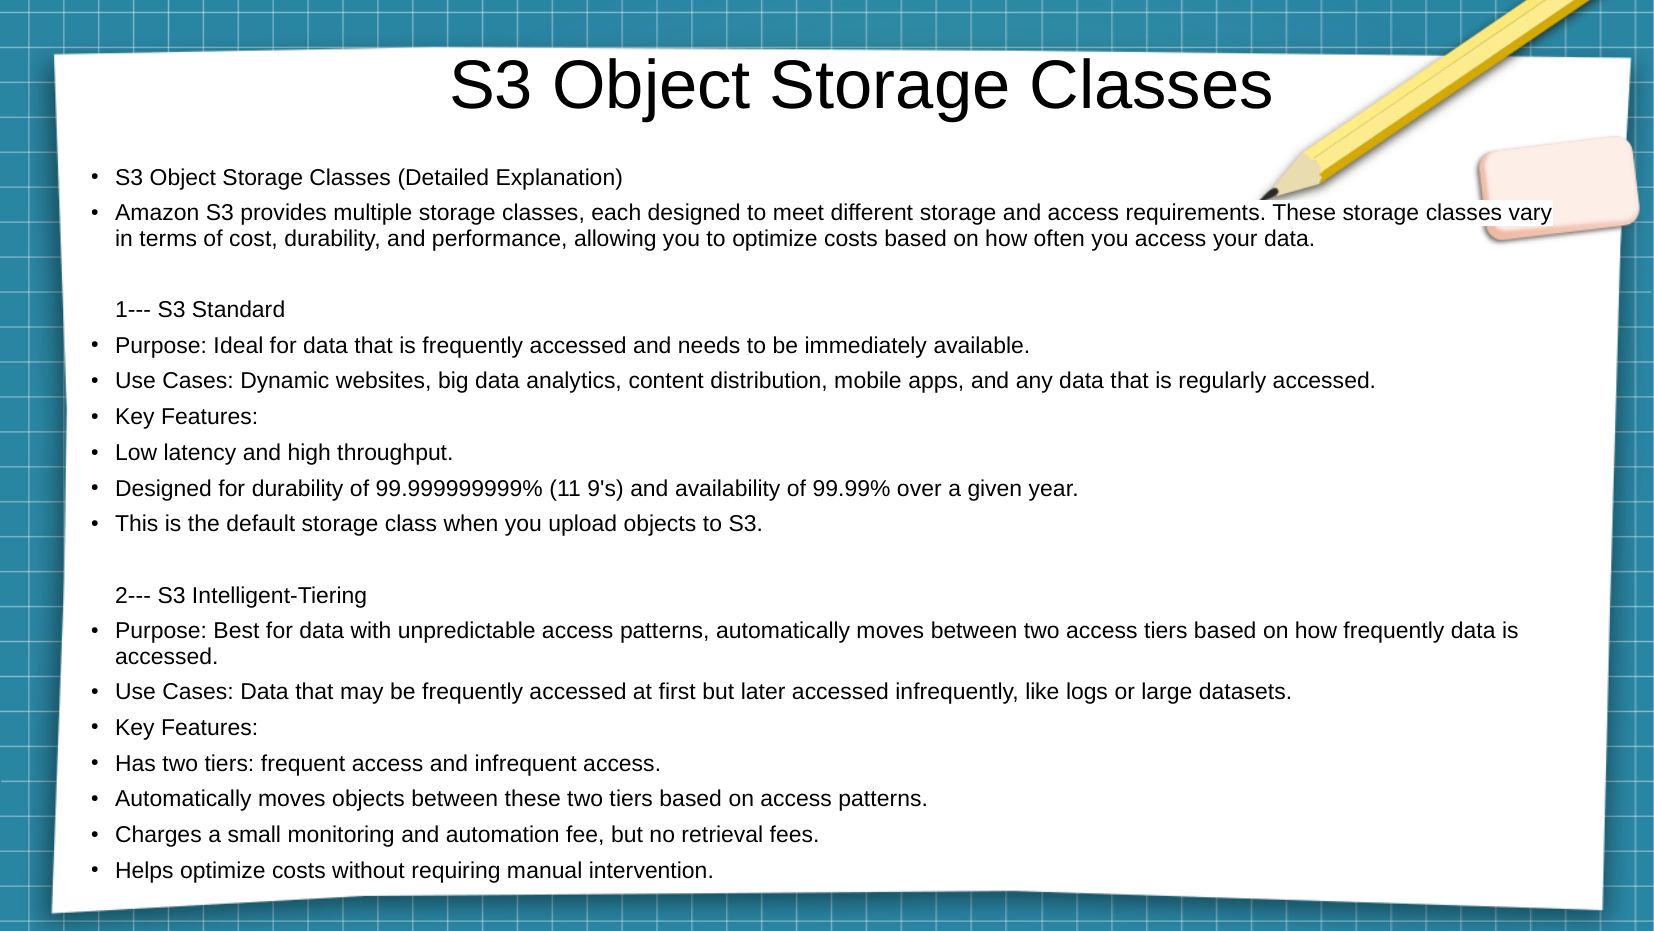

# S3 Object Storage Classes
S3 Object Storage Classes (Detailed Explanation)
Amazon S3 provides multiple storage classes, each designed to meet different storage and access requirements. These storage classes vary in terms of cost, durability, and performance, allowing you to optimize costs based on how often you access your data.
1--- S3 Standard
Purpose: Ideal for data that is frequently accessed and needs to be immediately available.
Use Cases: Dynamic websites, big data analytics, content distribution, mobile apps, and any data that is regularly accessed.
Key Features:
Low latency and high throughput.
Designed for durability of 99.999999999% (11 9's) and availability of 99.99% over a given year.
This is the default storage class when you upload objects to S3.
2--- S3 Intelligent-Tiering
Purpose: Best for data with unpredictable access patterns, automatically moves between two access tiers based on how frequently data is accessed.
Use Cases: Data that may be frequently accessed at first but later accessed infrequently, like logs or large datasets.
Key Features:
Has two tiers: frequent access and infrequent access.
Automatically moves objects between these two tiers based on access patterns.
Charges a small monitoring and automation fee, but no retrieval fees.
Helps optimize costs without requiring manual intervention.